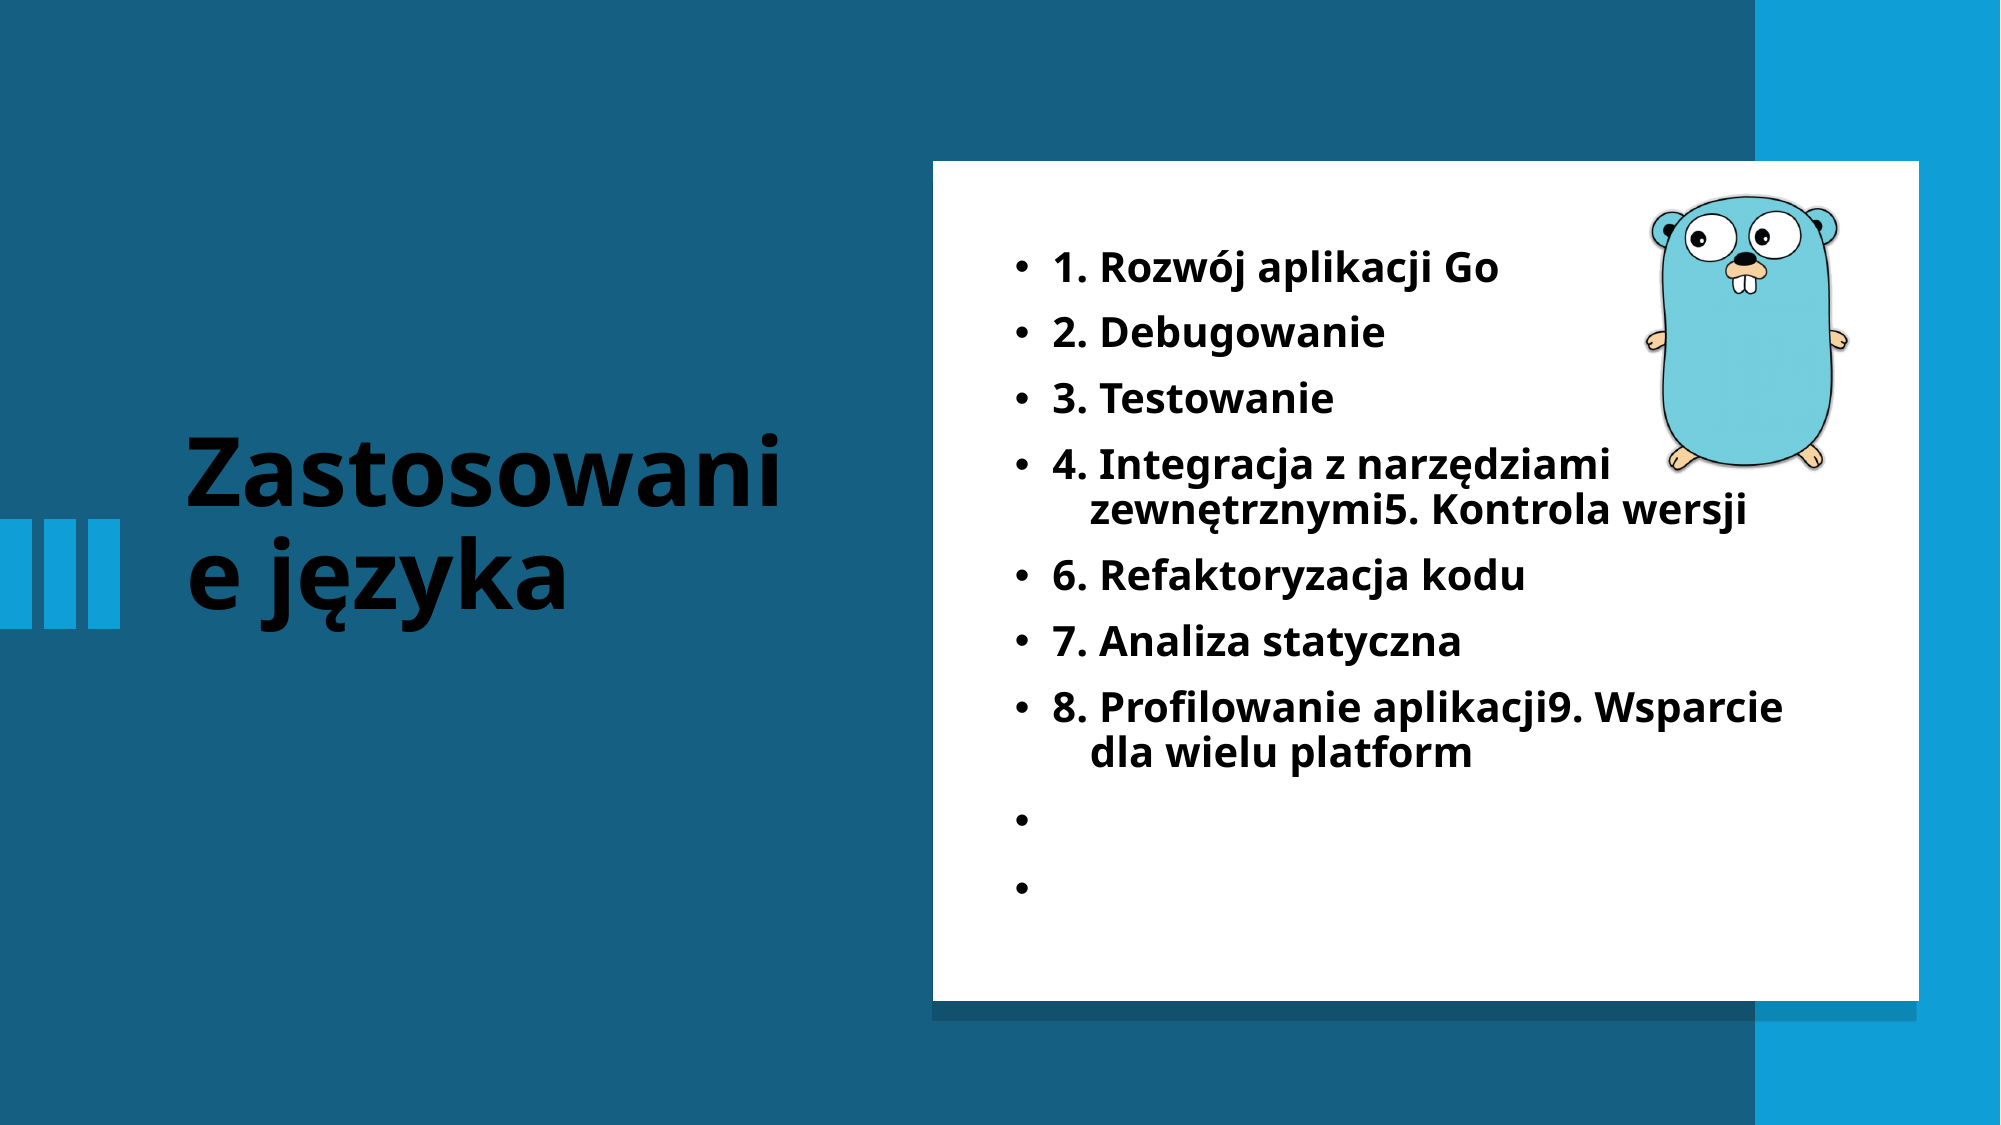

# Zastosowanie języka
1. Rozwój aplikacji Go
2. Debugowanie
3. Testowanie
4. Integracja z narzędziami zewnętrznymi5. Kontrola wersji
6. Refaktoryzacja kodu
7. Analiza statyczna
8. Profilowanie aplikacji9. Wsparcie dla wielu platform